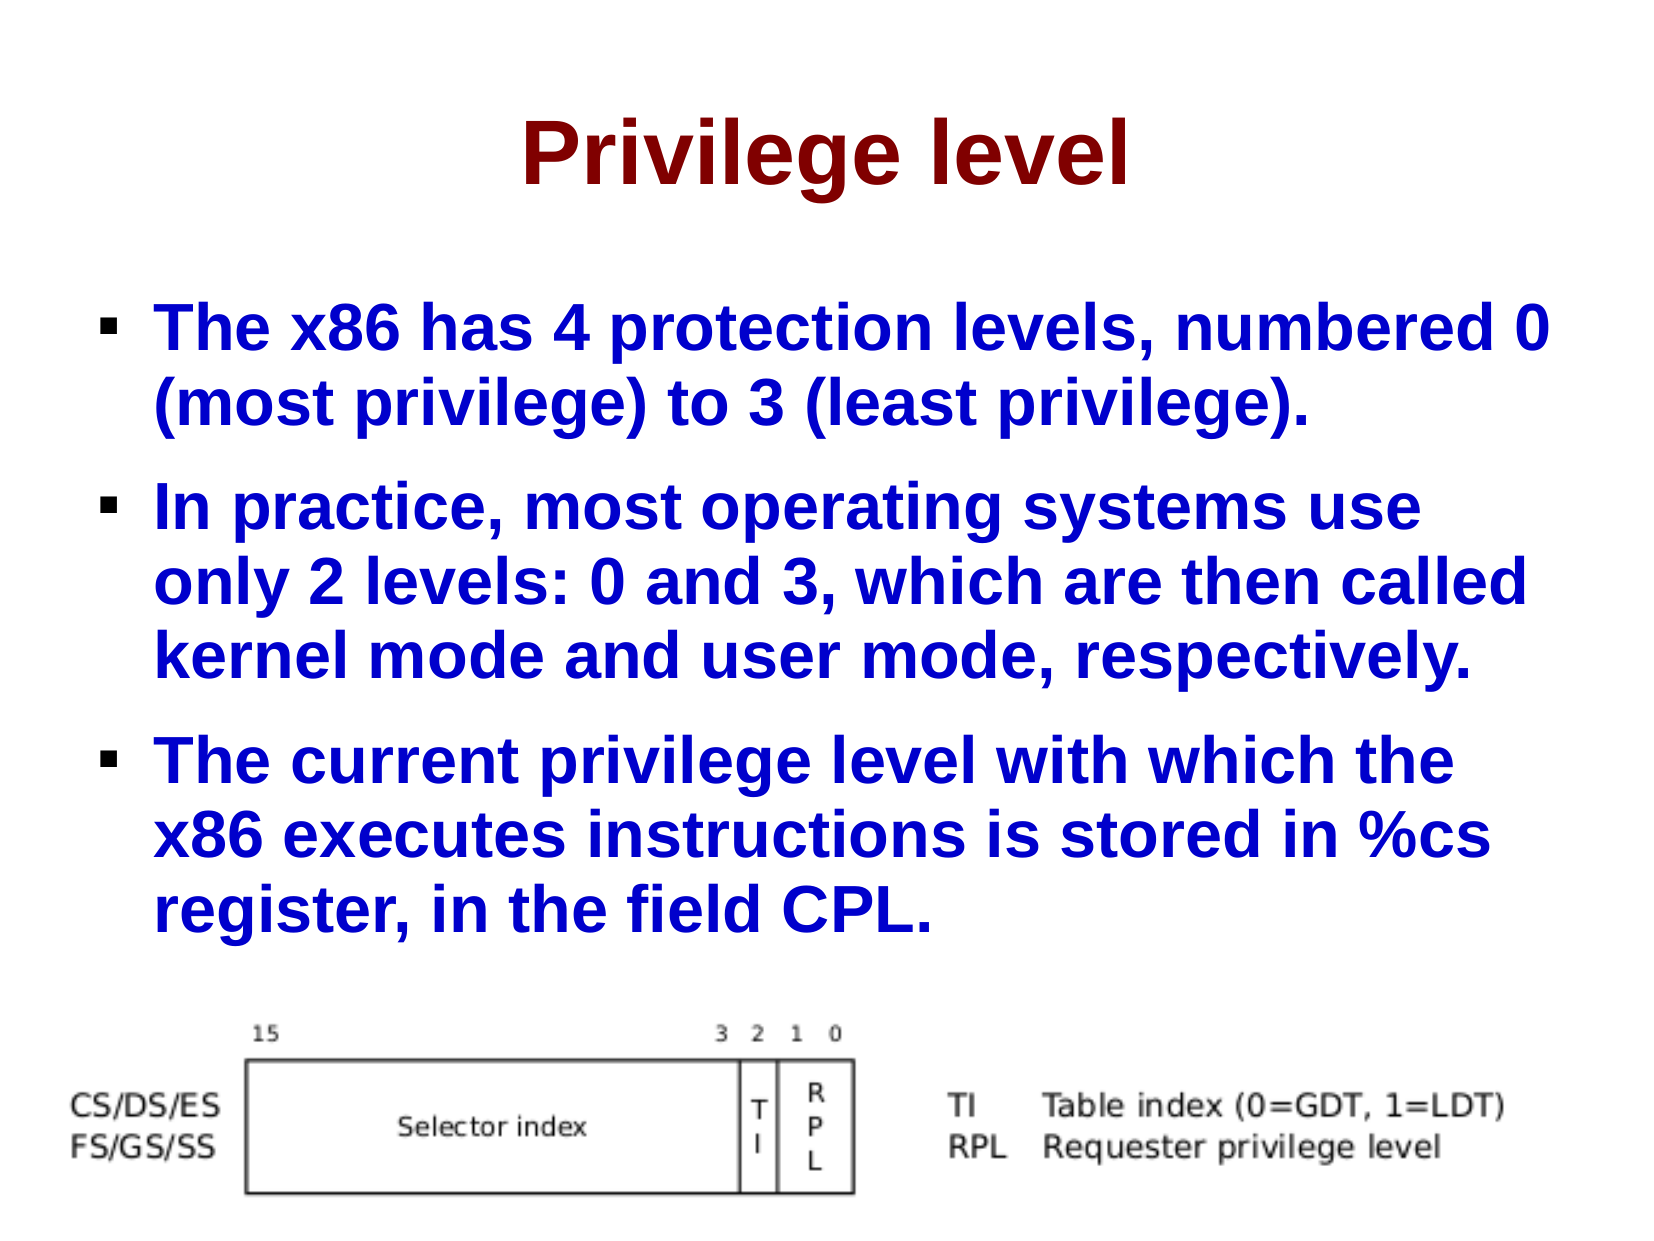

# Privilege level
The x86 has 4 protection levels, numbered 0 (most privilege) to 3 (least privilege).
In practice, most operating systems use only 2 levels: 0 and 3, which are then called kernel mode and user mode, respectively.
The current privilege level with which the x86 executes instructions is stored in %cs register, in the field CPL.